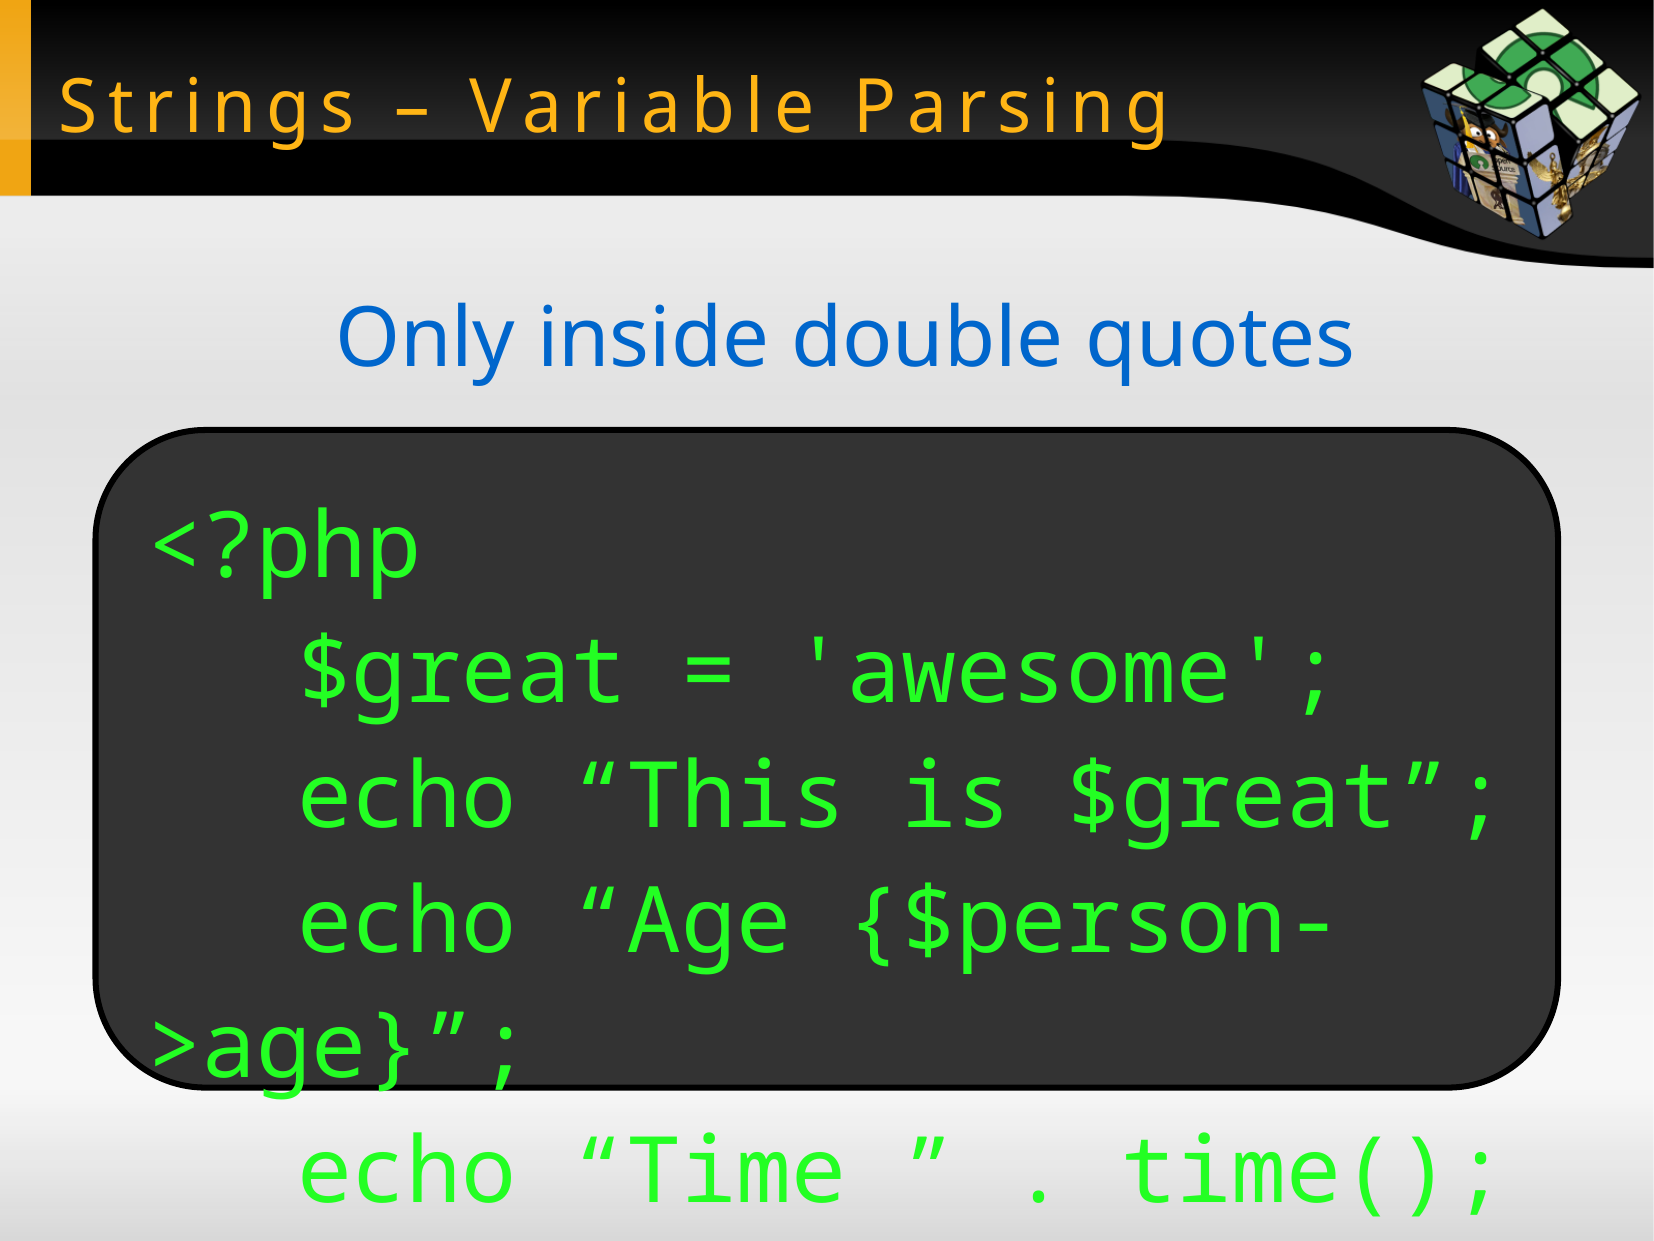

# Strings – Variable Parsing
Only inside double quotes
<?php
		$great = 'awesome';
		echo “This is $great”;
		echo “Age {$person->age}”;
		echo “Time ” . time();
?>